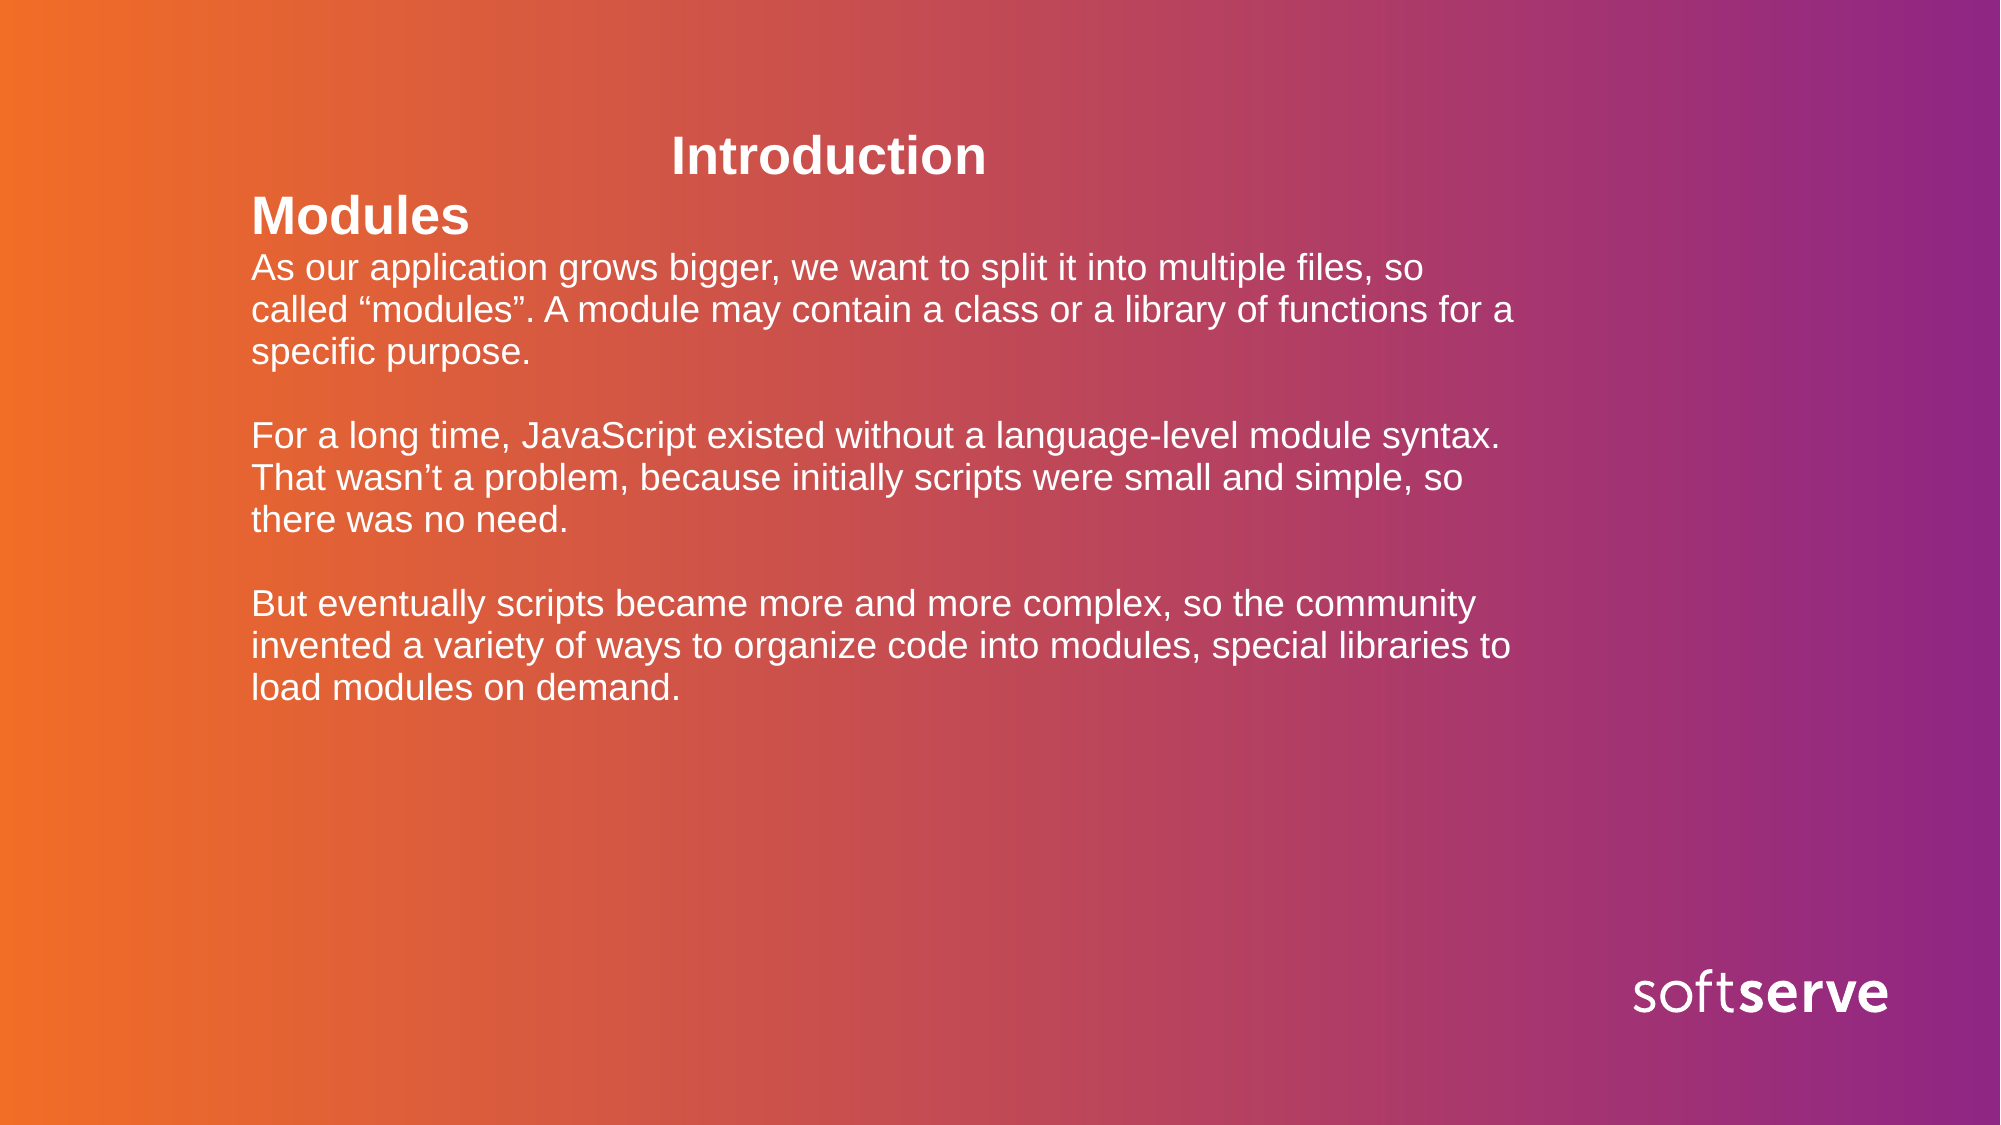

Introduction
Modules
As our application grows bigger, we want to split it into multiple files, so called “modules”. A module may contain a class or a library of functions for a specific purpose.
For a long time, JavaScript existed without a language-level module syntax. That wasn’t a problem, because initially scripts were small and simple, so there was no need.
But eventually scripts became more and more complex, so the community invented a variety of ways to organize code into modules, special libraries to load modules on demand.